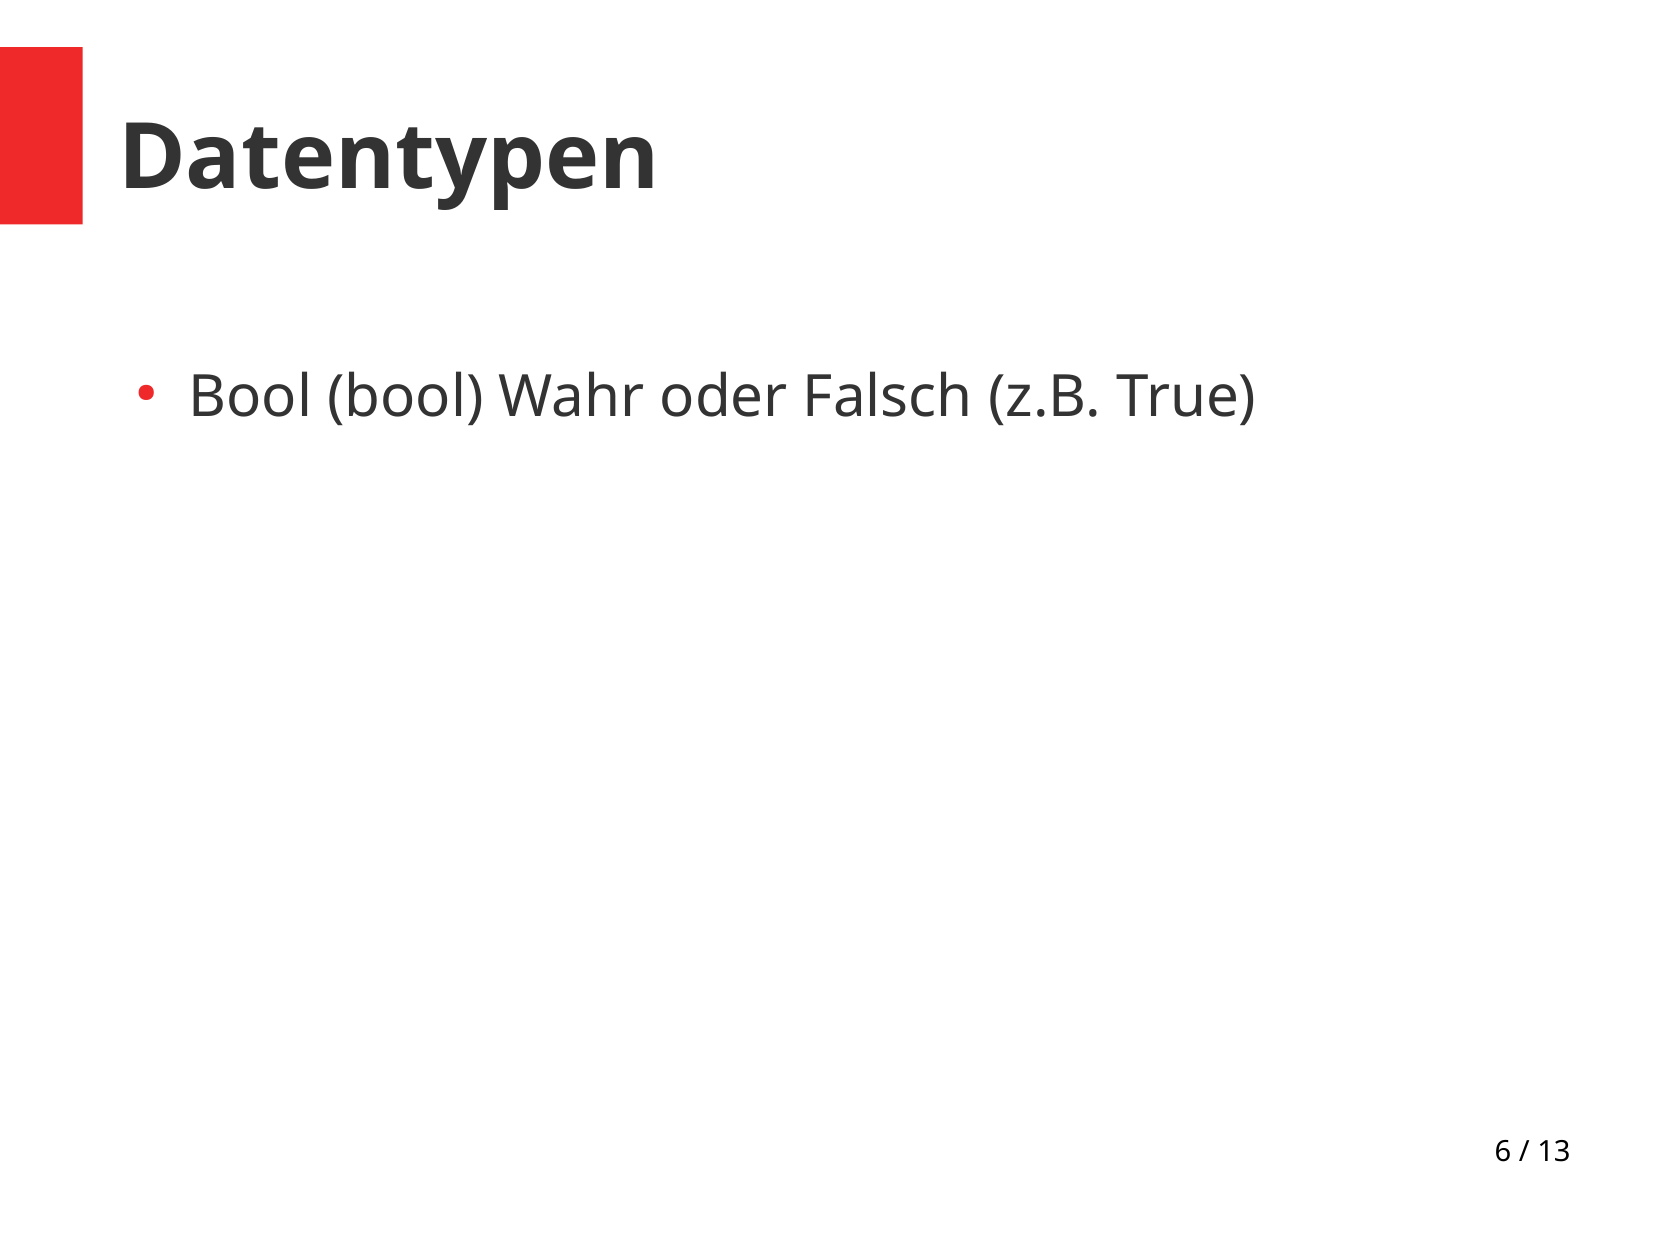

# Datentypen
Bool (bool) Wahr oder Falsch (z.B. True)
6